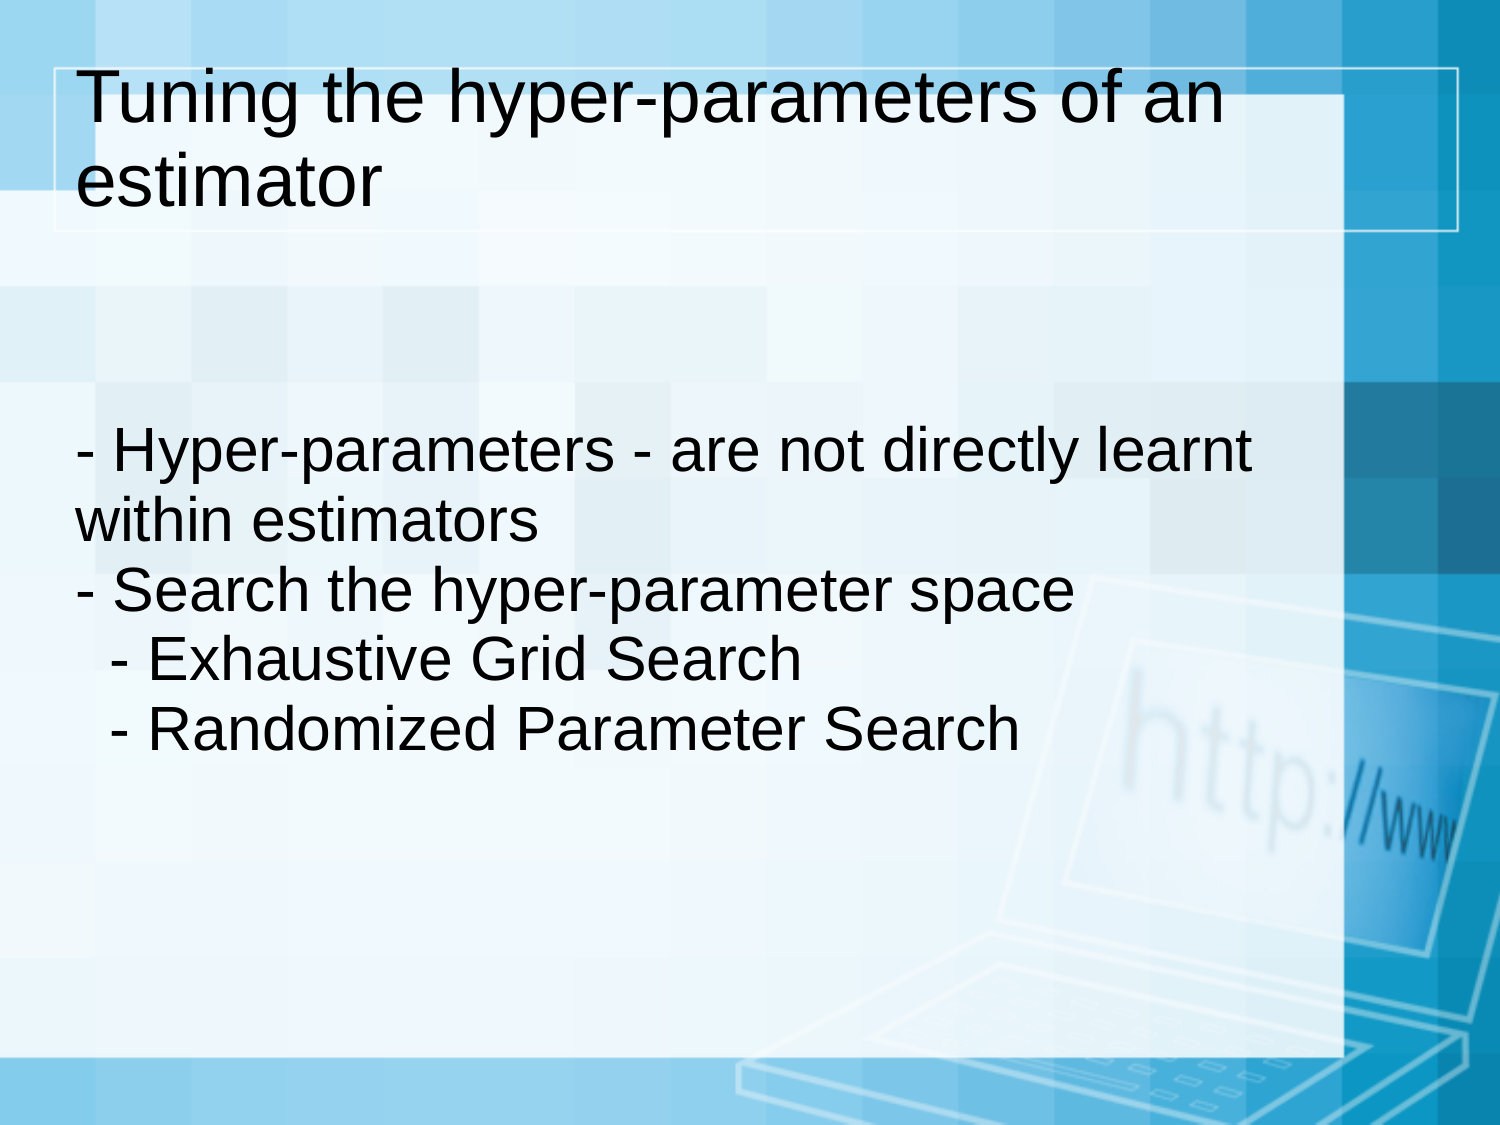

# Tuning the hyper-parameters of an estimator
- Hyper-parameters - are not directly learnt within estimators
- Search the hyper-parameter space
 - Exhaustive Grid Search
 - Randomized Parameter Search